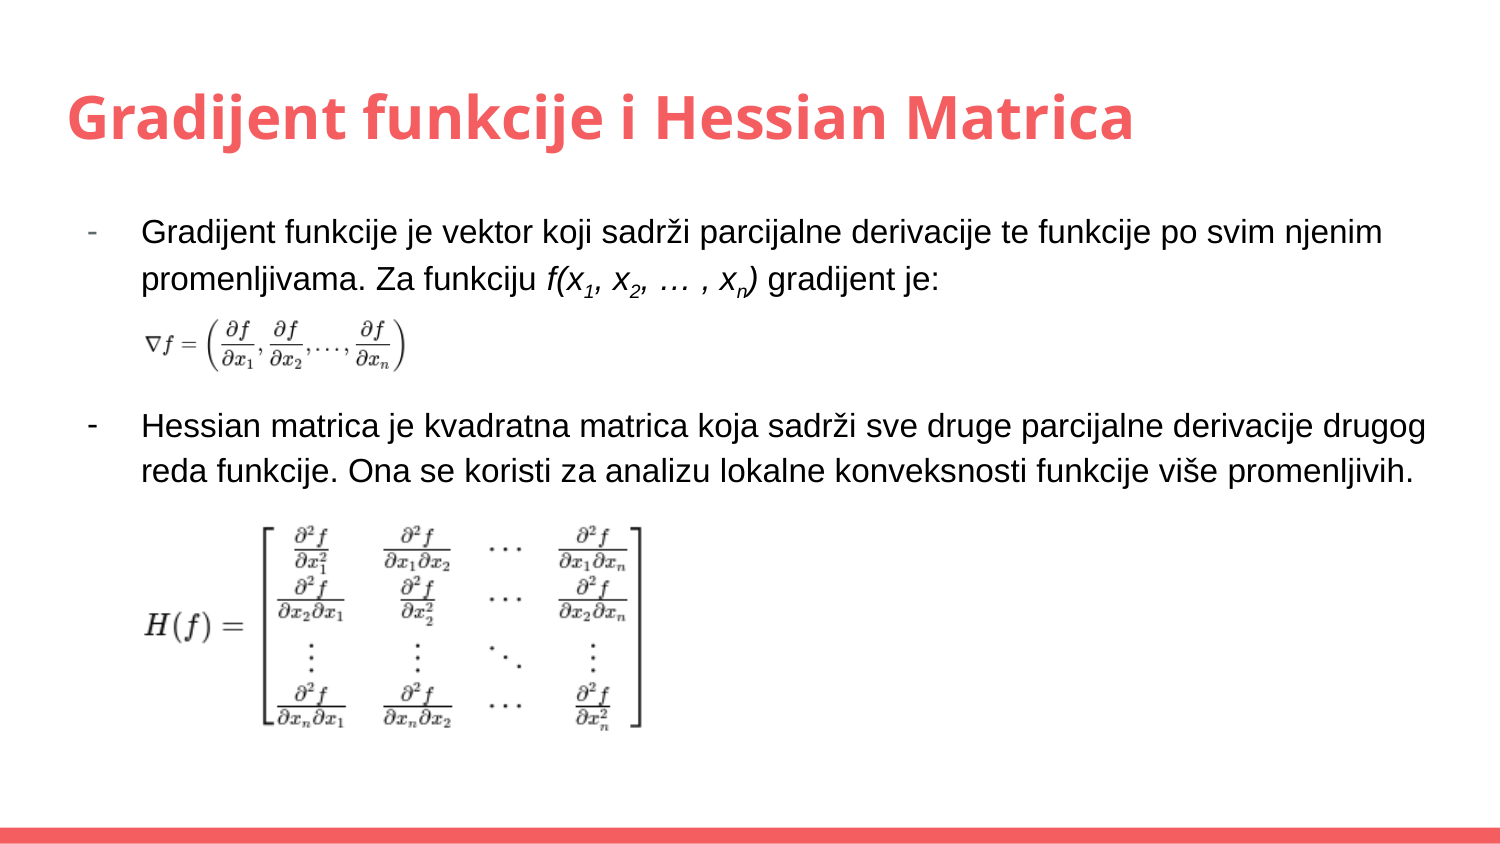

# Gradijent funkcije i Hessian Matrica
Gradijent funkcije je vektor koji sadrži parcijalne derivacije te funkcije po svim njenim promenljivama. Za funkciju f(x1, x2, … , xn) gradijent je:
Hessian matrica je kvadratna matrica koja sadrži sve druge parcijalne derivacije drugog reda funkcije. Ona se koristi za analizu lokalne konveksnosti funkcije više promenljivih.